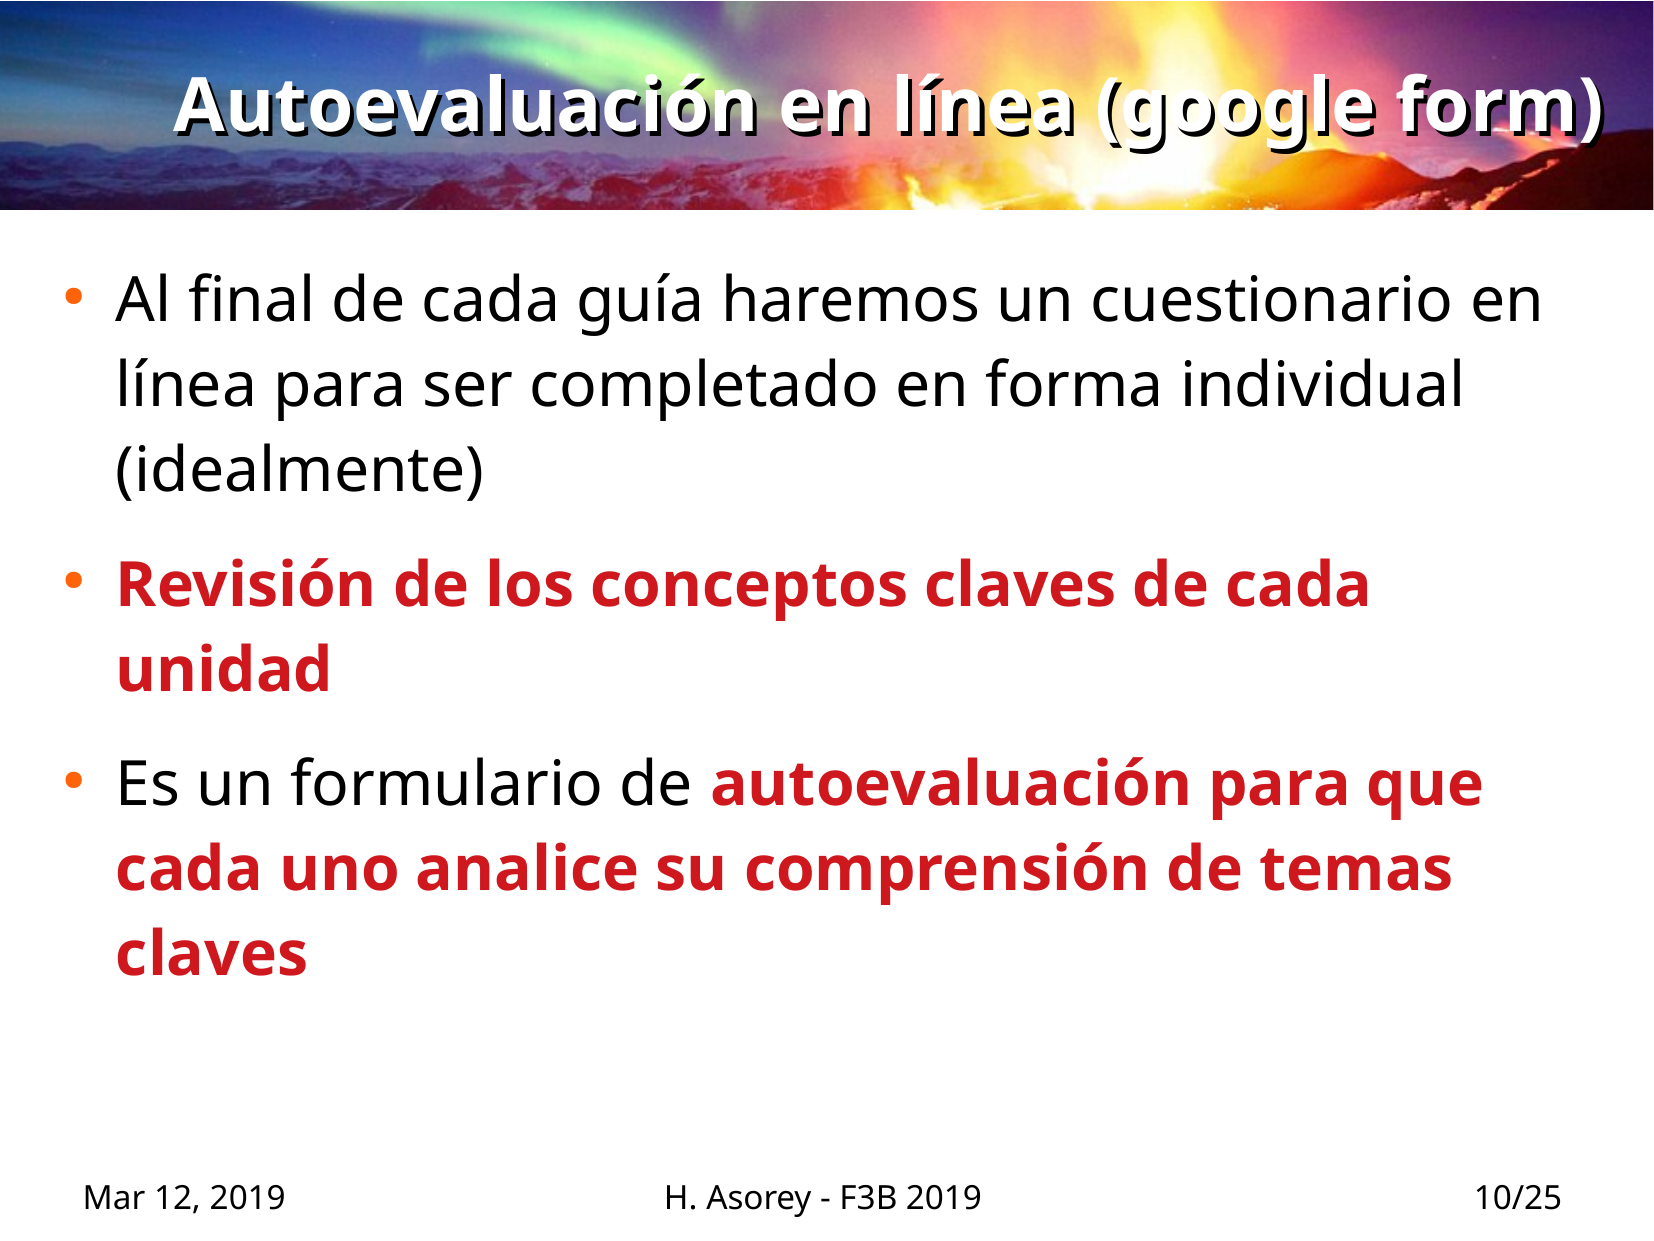

# Autoevaluación en línea (google form)
Al final de cada guía haremos un cuestionario en línea para ser completado en forma individual (idealmente)
Revisión de los conceptos claves de cada unidad
Es un formulario de autoevaluación para que cada uno analice su comprensión de temas claves
Mar 12, 2019
H. Asorey - F3B 2019
10